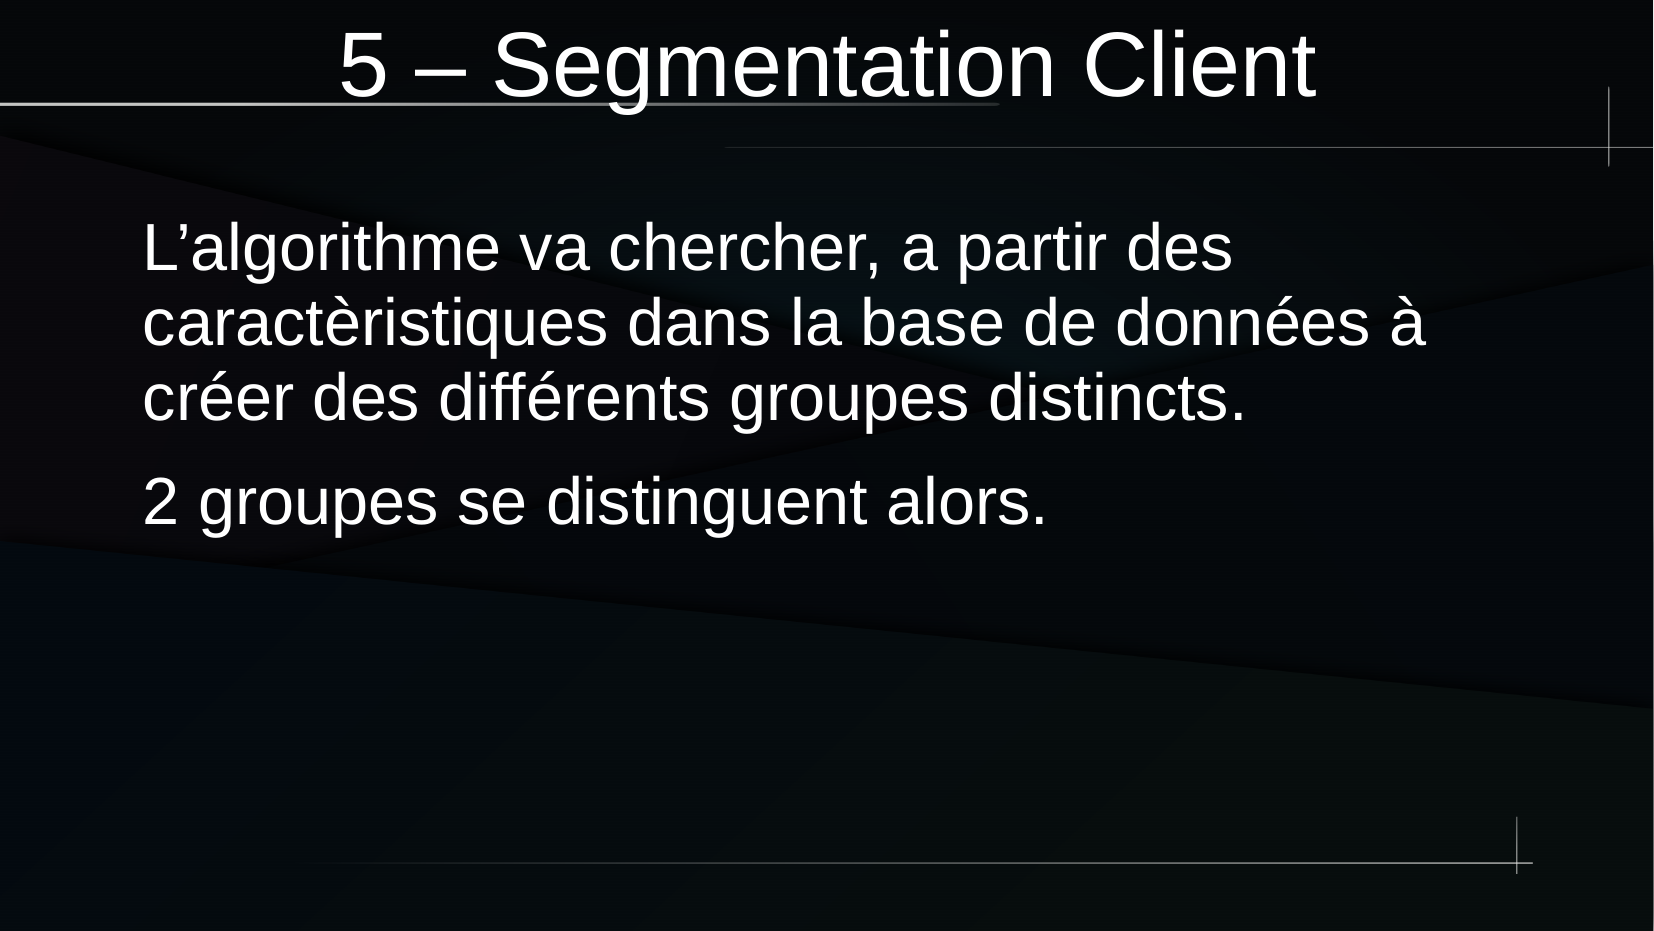

# 5 – Segmentation Client
L’algorithme va chercher, a partir des caractèristiques dans la base de données à créer des différents groupes distincts.
2 groupes se distinguent alors.